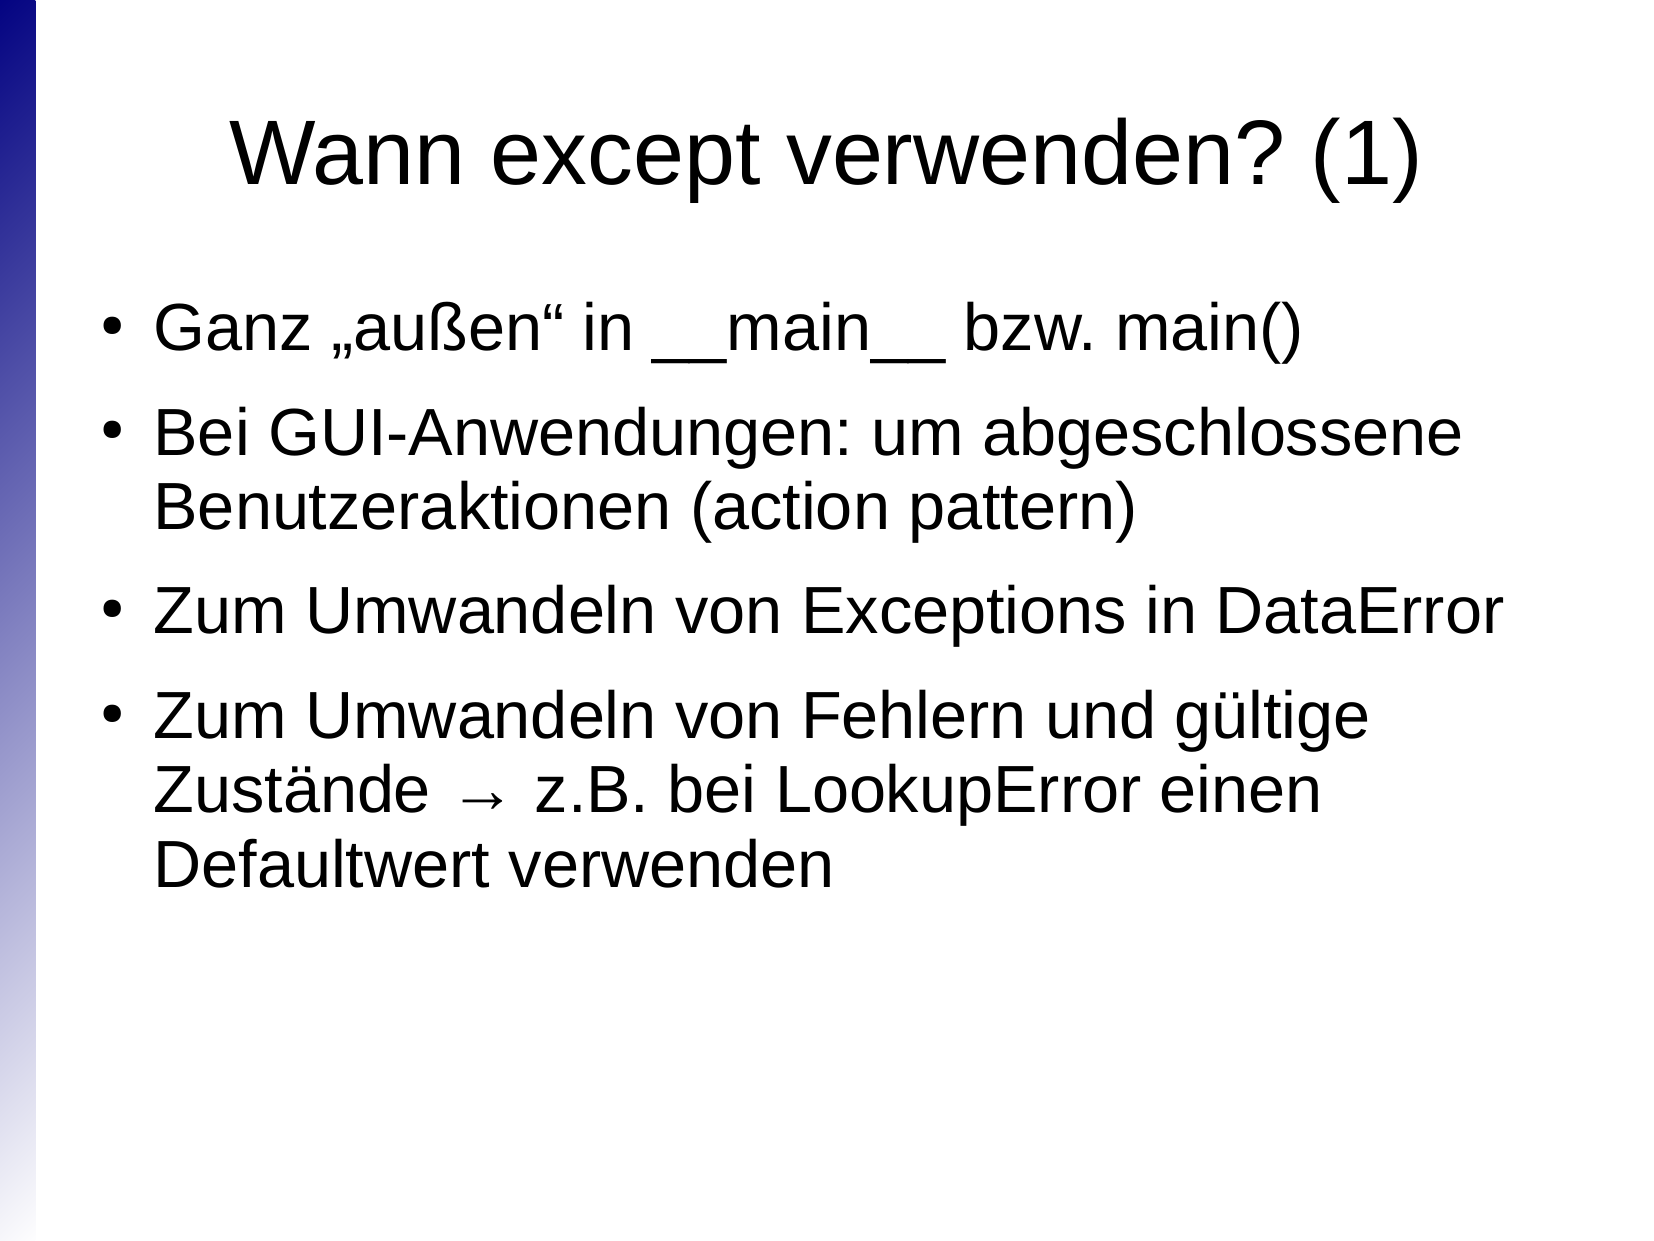

# Wann except verwenden? (1)
Ganz „außen“ in __main__ bzw. main()
Bei GUI-Anwendungen: um abgeschlossene Benutzeraktionen (action pattern)
Zum Umwandeln von Exceptions in DataError
Zum Umwandeln von Fehlern und gültige Zustände → z.B. bei LookupError einen Defaultwert verwenden